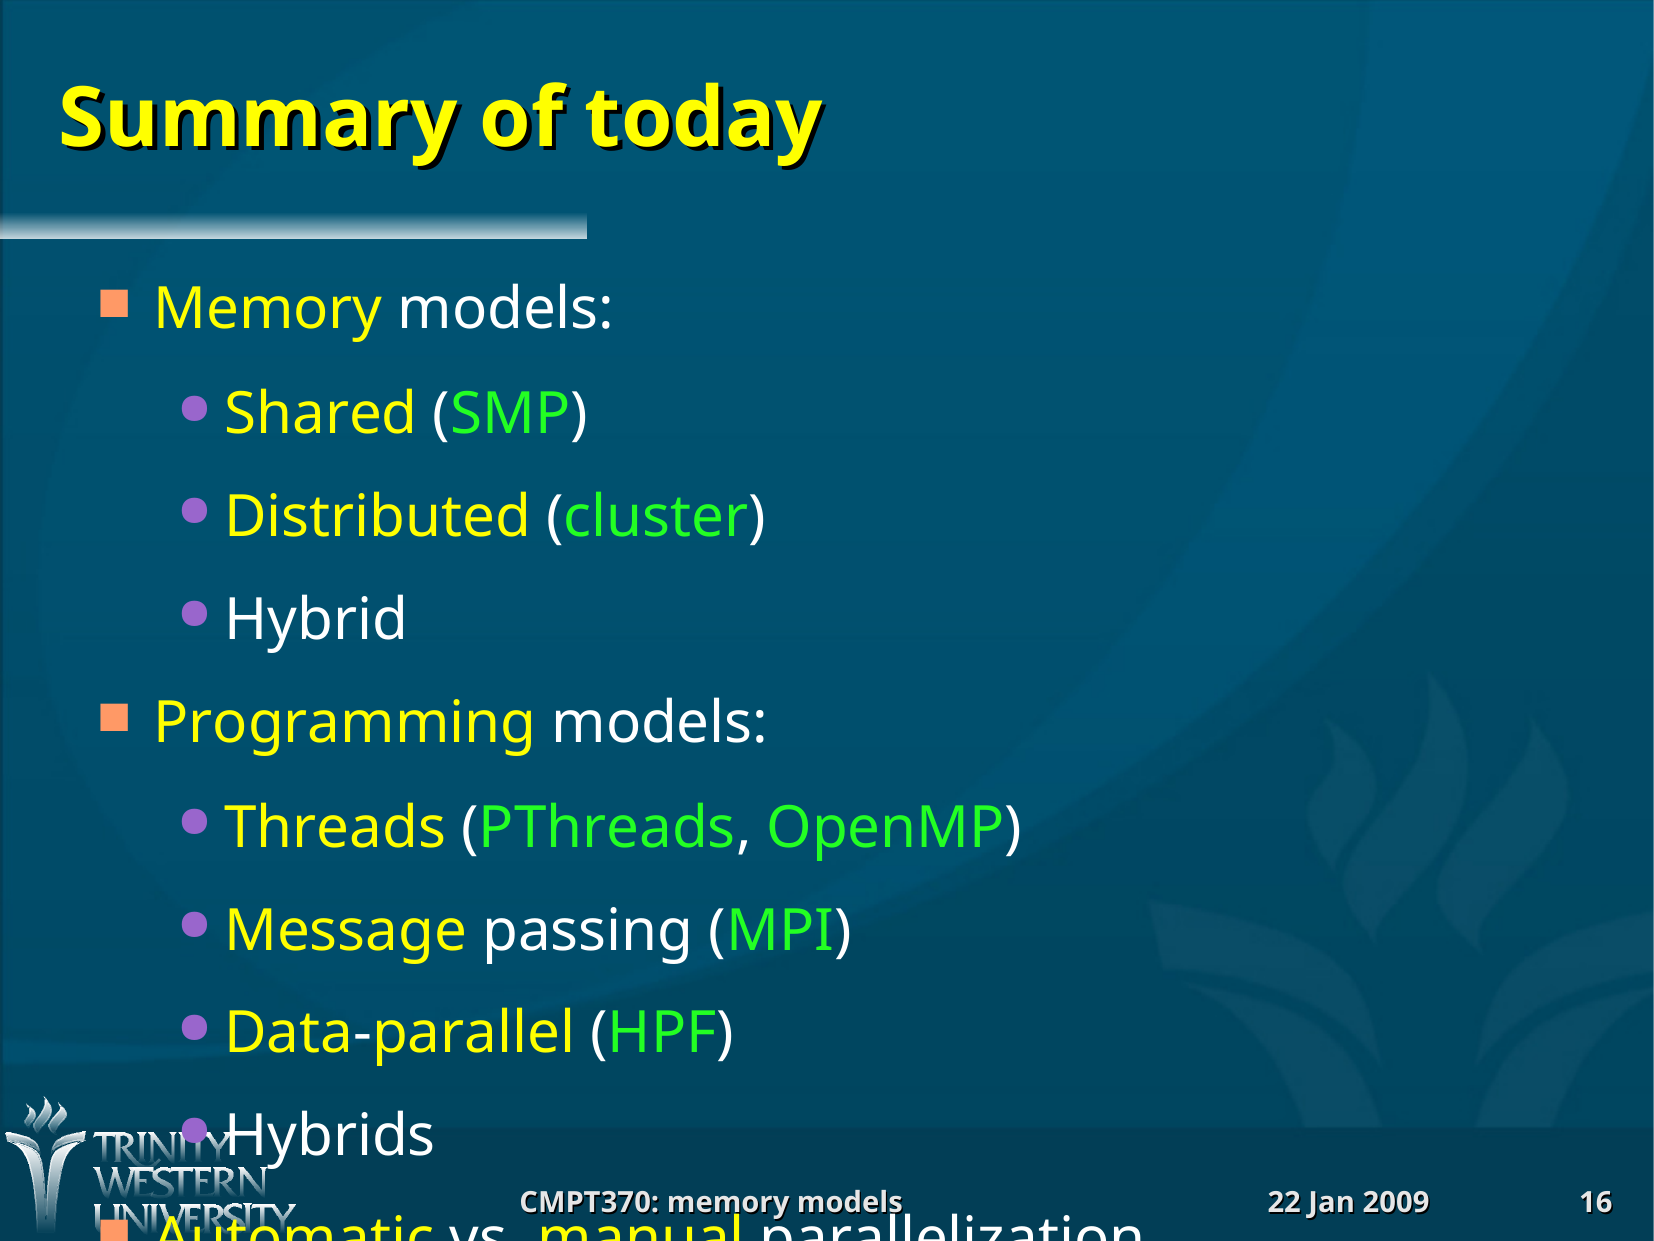

# Summary of today
Memory models:
Shared (SMP)
Distributed (cluster)
Hybrid
Programming models:
Threads (PThreads, OpenMP)
Message passing (MPI)
Data-parallel (HPF)
Hybrids
Automatic vs. manual parallelization
CMPT370: memory models
22 Jan 2009
16